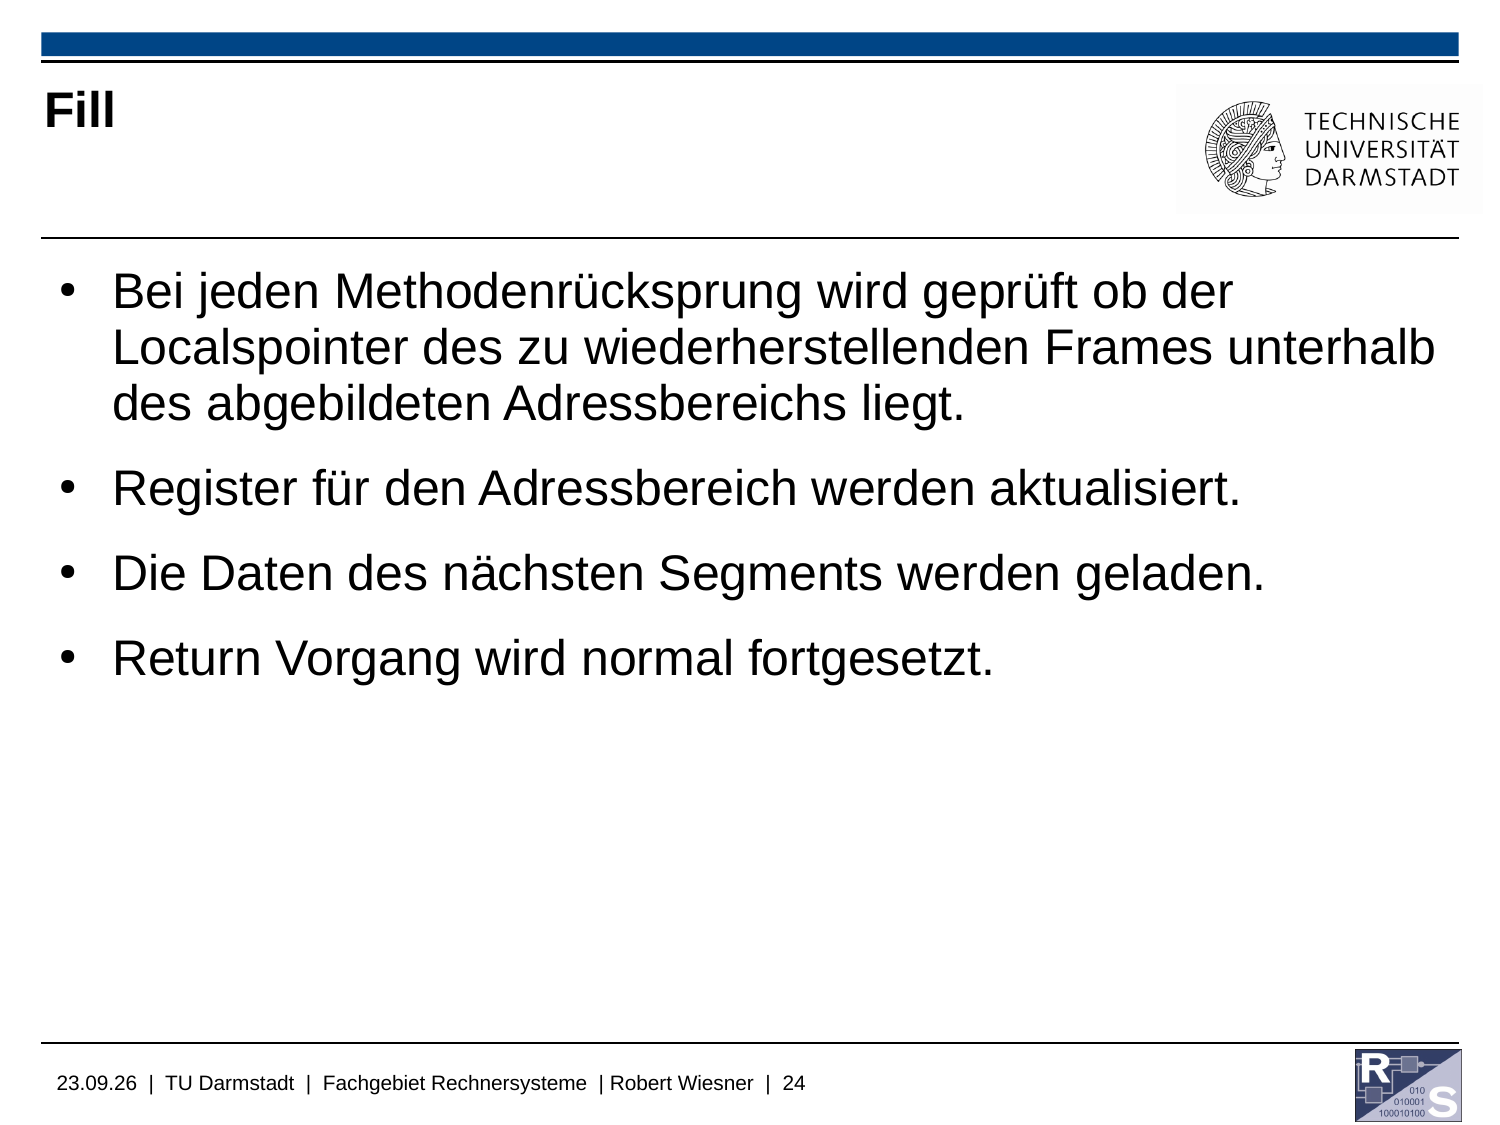

# Fill
Bei jeden Methodenrücksprung wird geprüft ob der Localspointer des zu wiederherstellenden Frames unterhalb des abgebildeten Adressbereichs liegt.
Register für den Adressbereich werden aktualisiert.
Die Daten des nächsten Segments werden geladen.
Return Vorgang wird normal fortgesetzt.